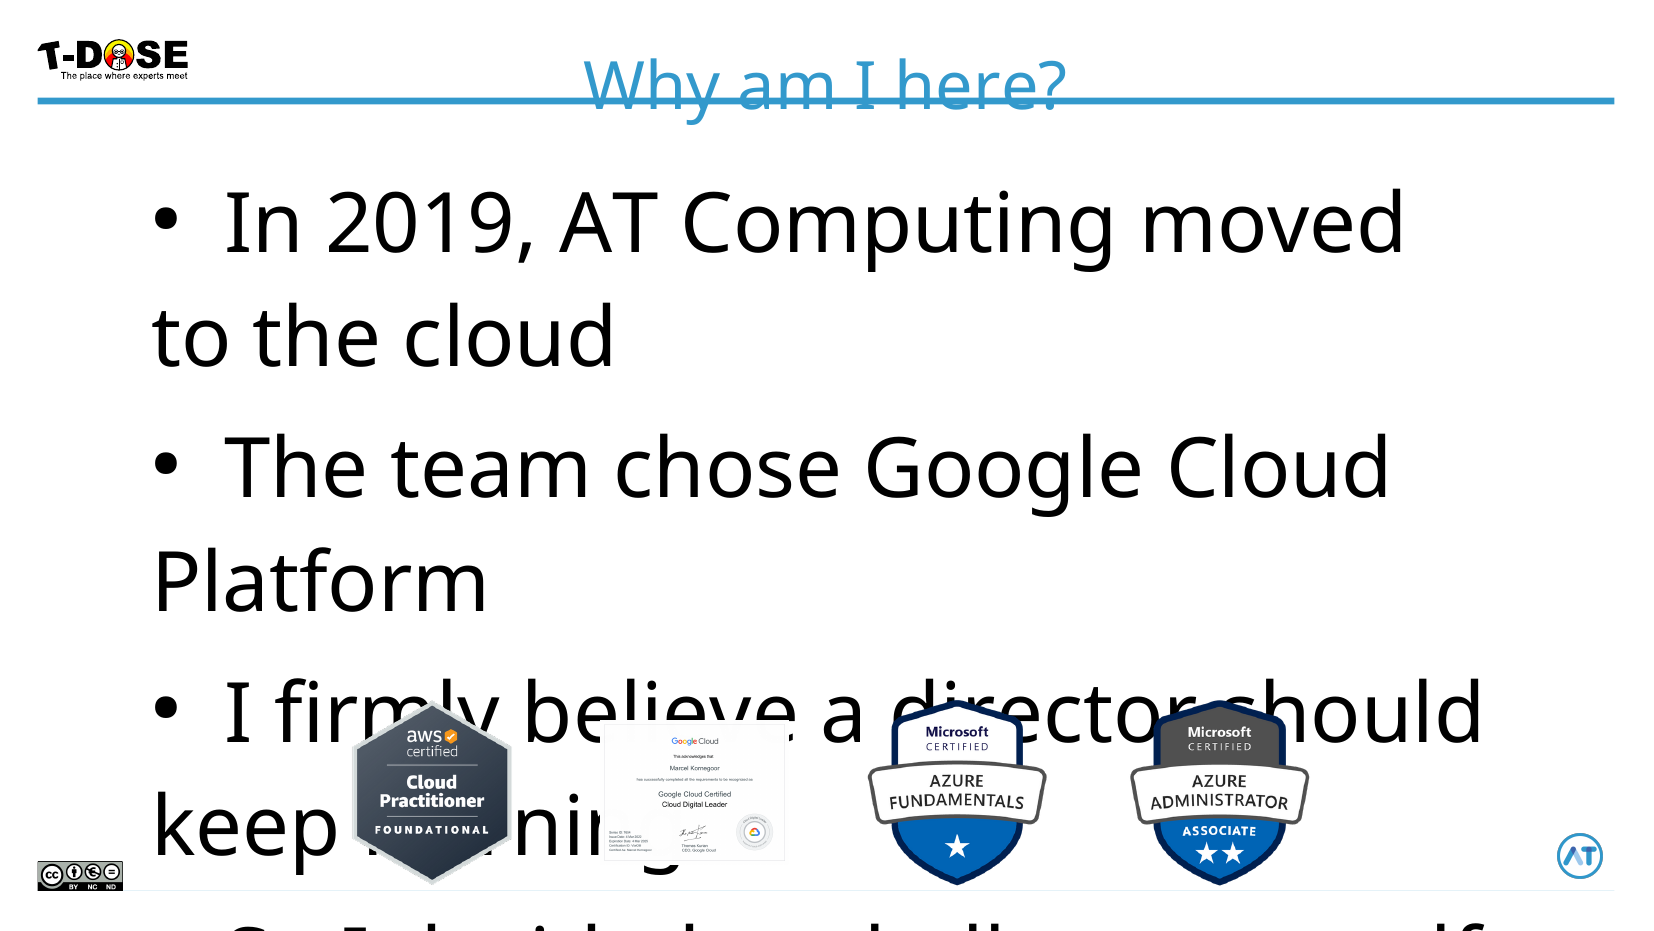

Why am I here?
 In 2019, AT Computing moved to the cloud
 The team chose Google Cloud Platform
 I firmly believe a director should keep learning
 So I decided to challenge myself
 That got out of hand a (tiny little) bit...